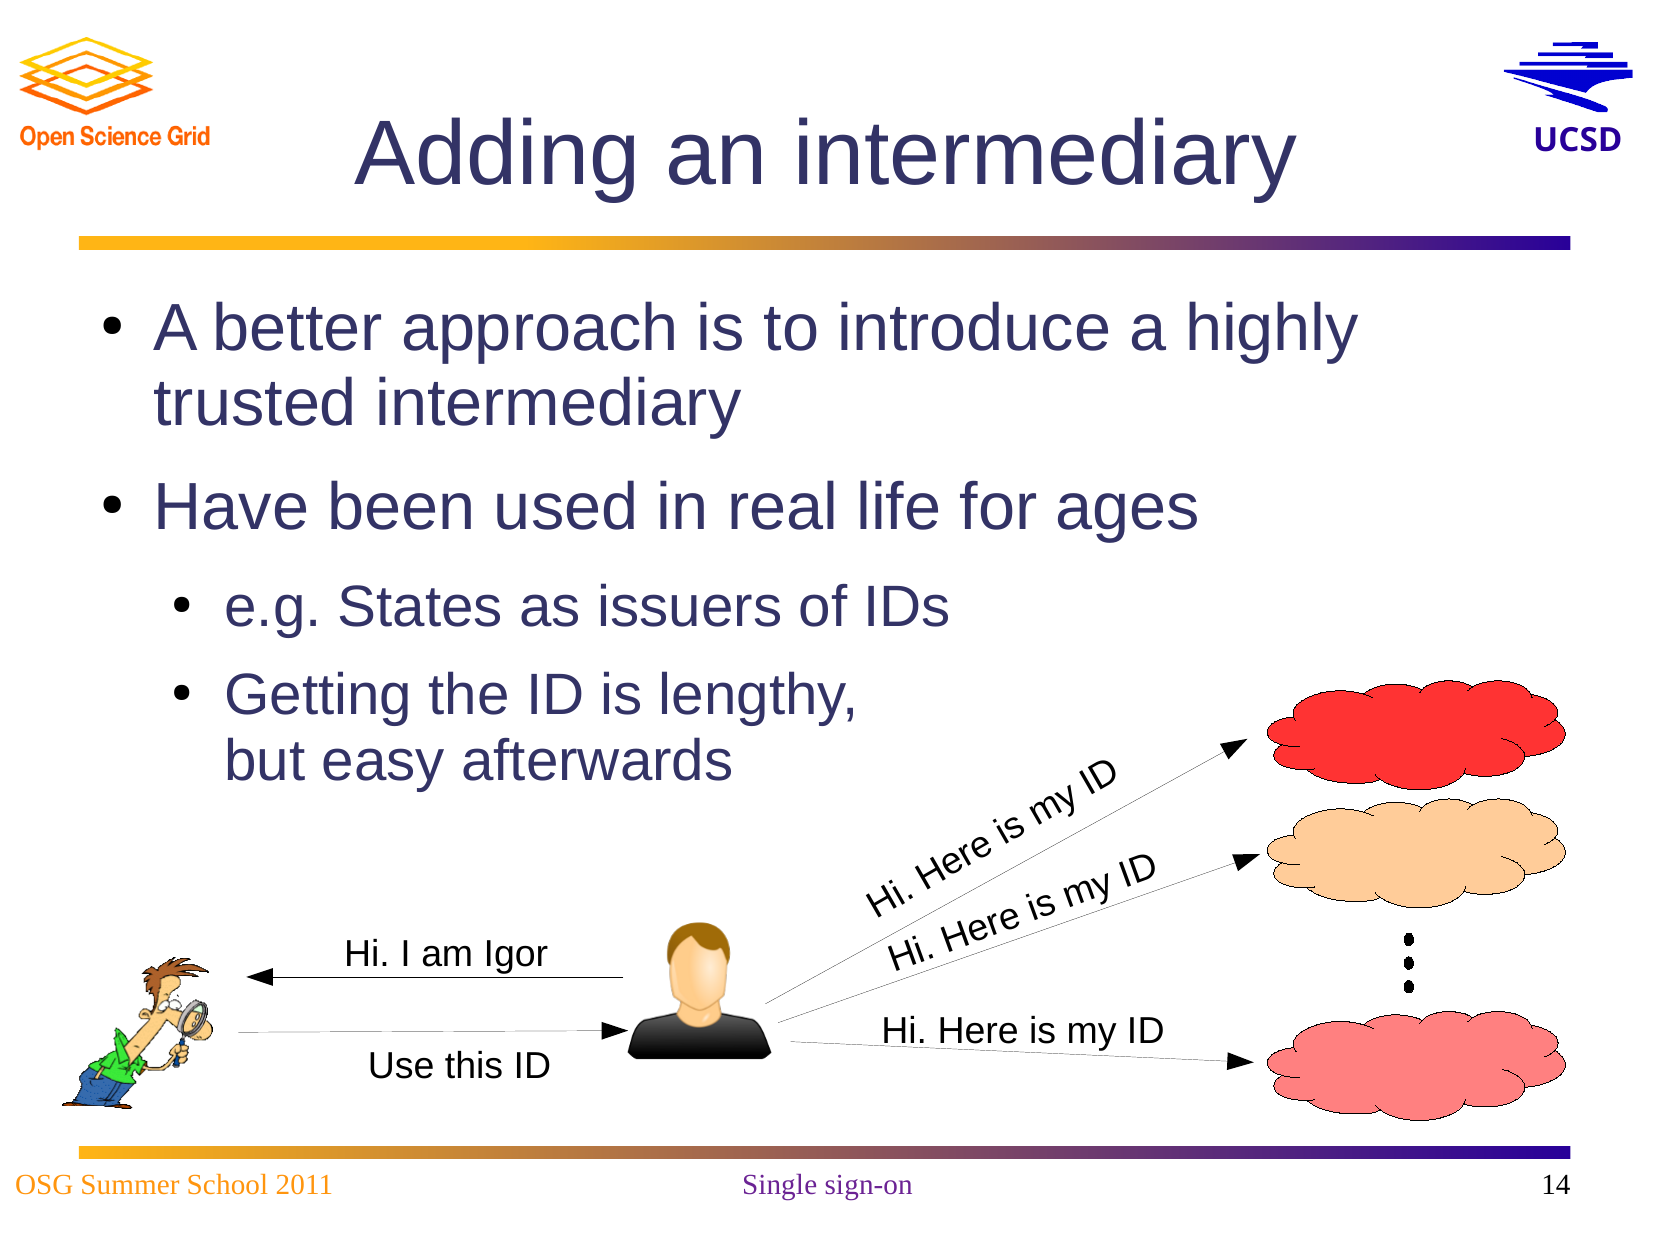

# Adding an intermediary
A better approach is to introduce a highly trusted intermediary
Have been used in real life for ages
e.g. States as issuers of IDs
Getting the ID is lengthy,
but easy afterwards
Hi. Here is my ID
Hi. Here is my ID
Hi. I am Igor
Hi. Here is my ID
Use this ID
OSG Summer School 2011
Single sign-on
14